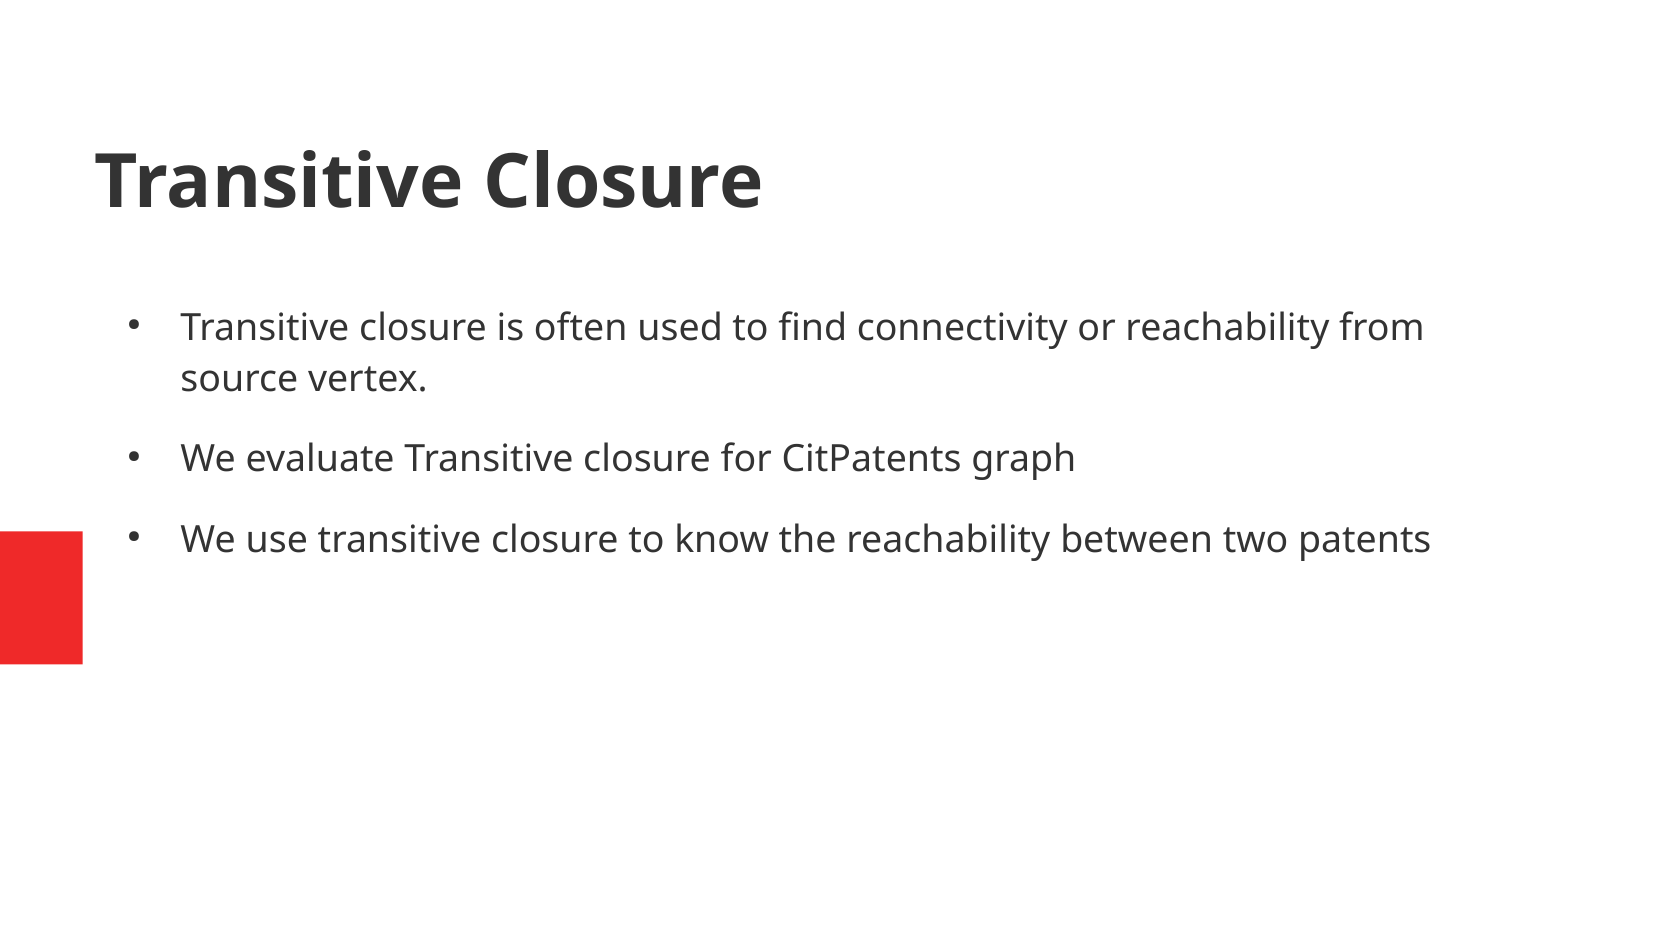

# Transitive Closure
Transitive closure is often used to find connectivity or reachability from source vertex.
We evaluate Transitive closure for CitPatents graph
We use transitive closure to know the reachability between two patents